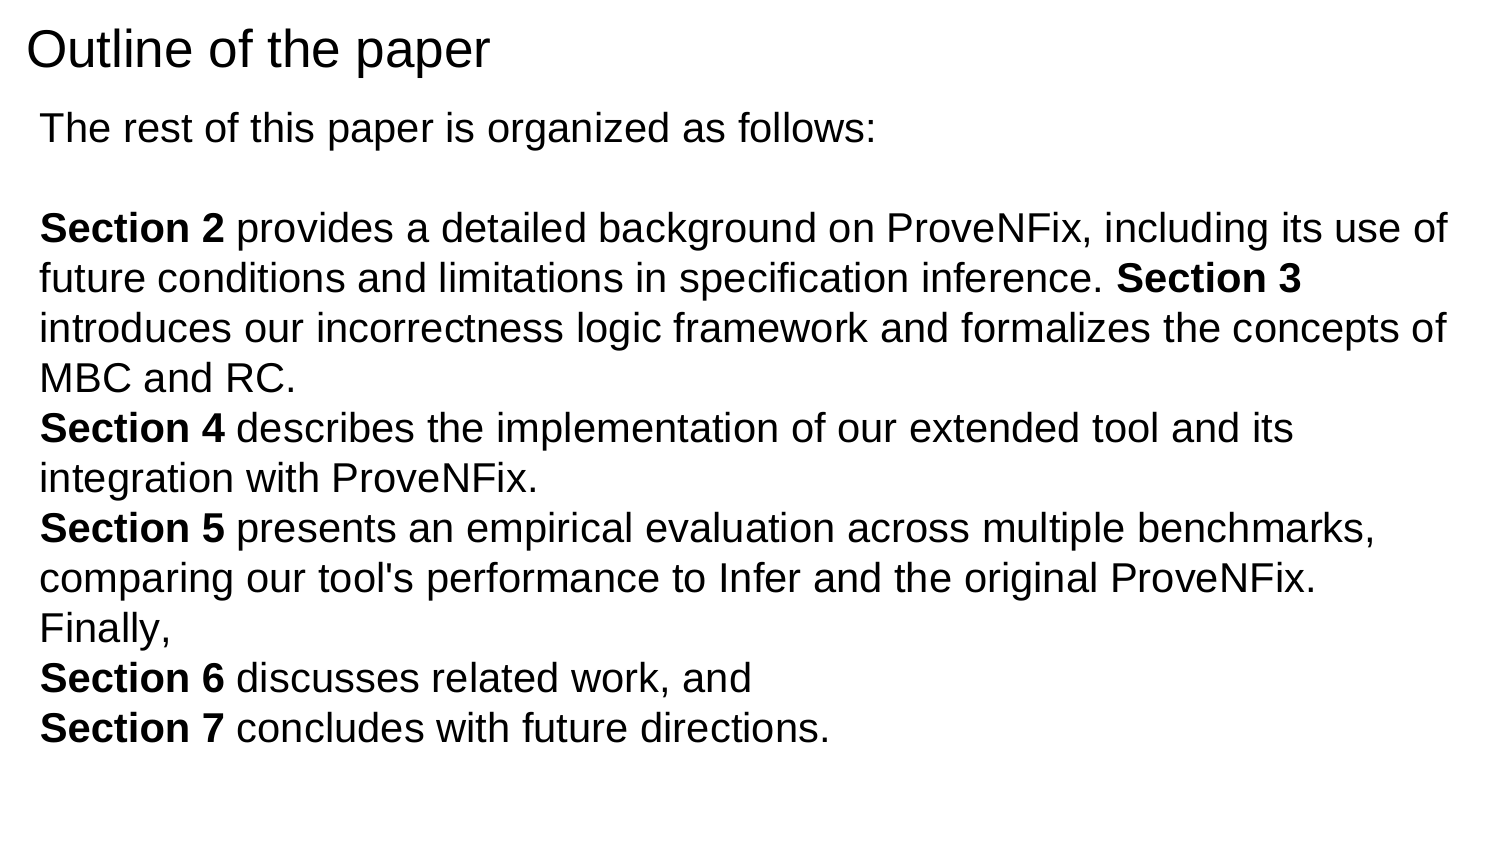

# Outline of the paper
The rest of this paper is organized as follows:
 
Section 2 provides a detailed background on ProveNFix, including its use of future conditions and limitations in specification inference. Section 3 introduces our incorrectness logic framework and formalizes the concepts of MBC and RC.
Section 4 describes the implementation of our extended tool and its integration with ProveNFix.
Section 5 presents an empirical evaluation across multiple benchmarks, comparing our tool's performance to Infer and the original ProveNFix. Finally,
Section 6 discusses related work, and
Section 7 concludes with future directions.